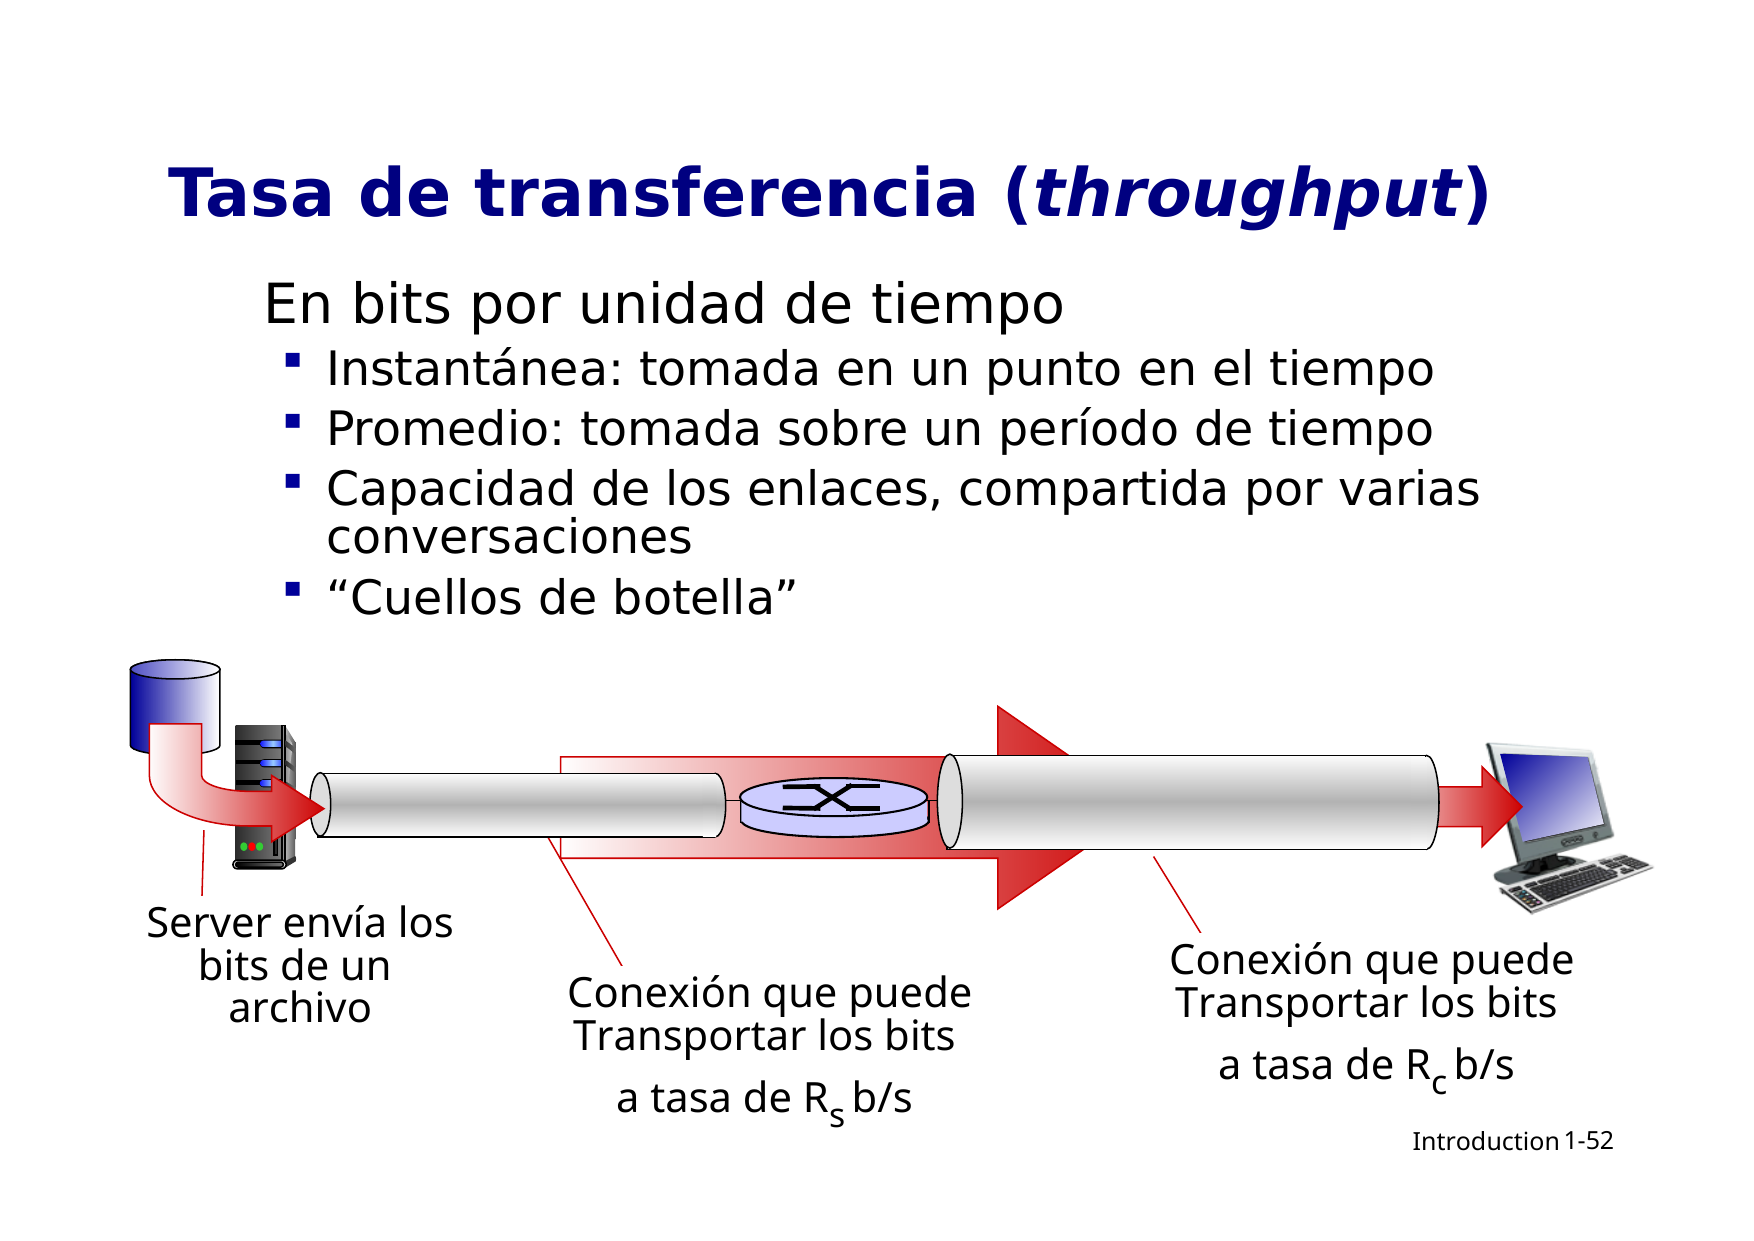

# Tasa de transferencia (throughput)
En bits por unidad de tiempo
Instantánea: tomada en un punto en el tiempo
Promedio: tomada sobre un período de tiempo
Capacidad de los enlaces, compartida por varias conversaciones
“Cuellos de botella”
Server envía los bits de un
archivo
 Conexión que puede
Transportar los bits
a tasa de Rc b/s
 Conexión que puede
Transportar los bits
a tasa de Rs b/s
Introduction